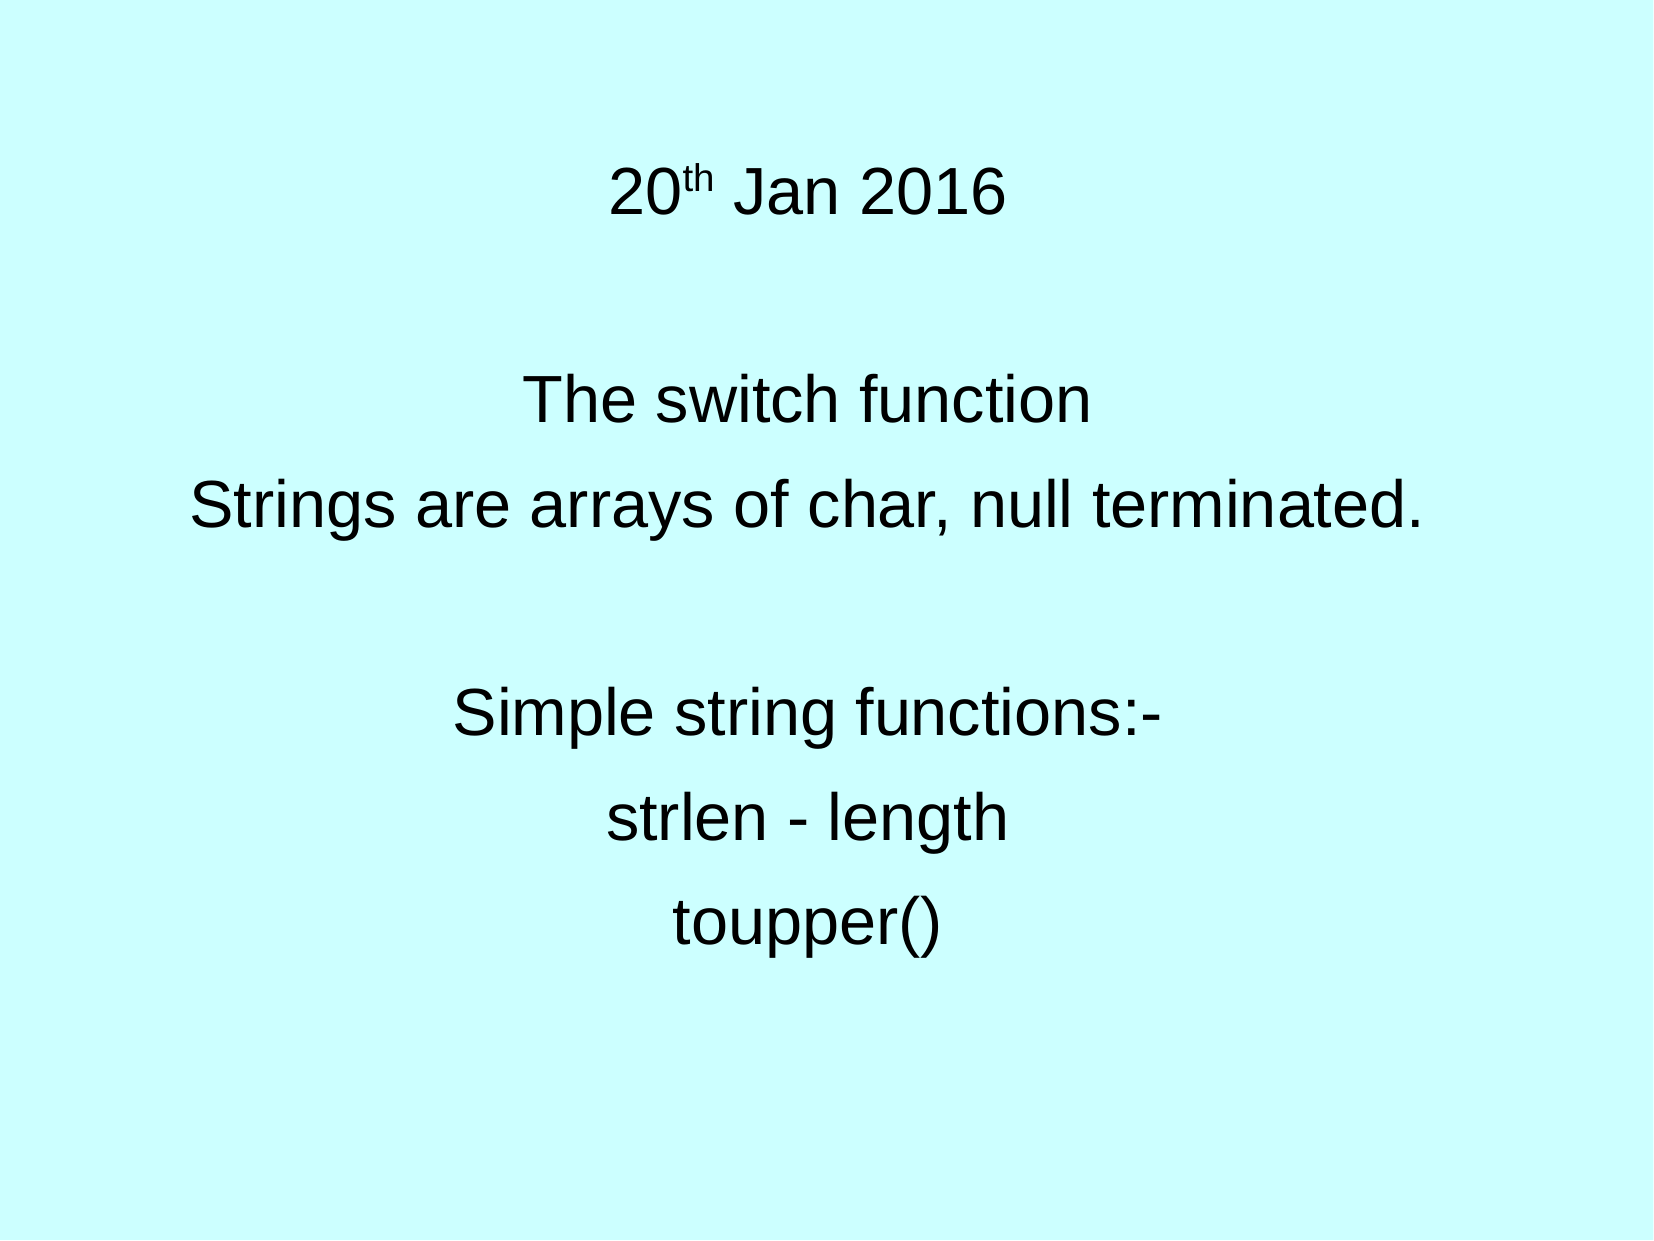

# 20th Jan 2016
The switch function
Strings are arrays of char, null terminated.
Simple string functions:-
strlen - length
toupper()